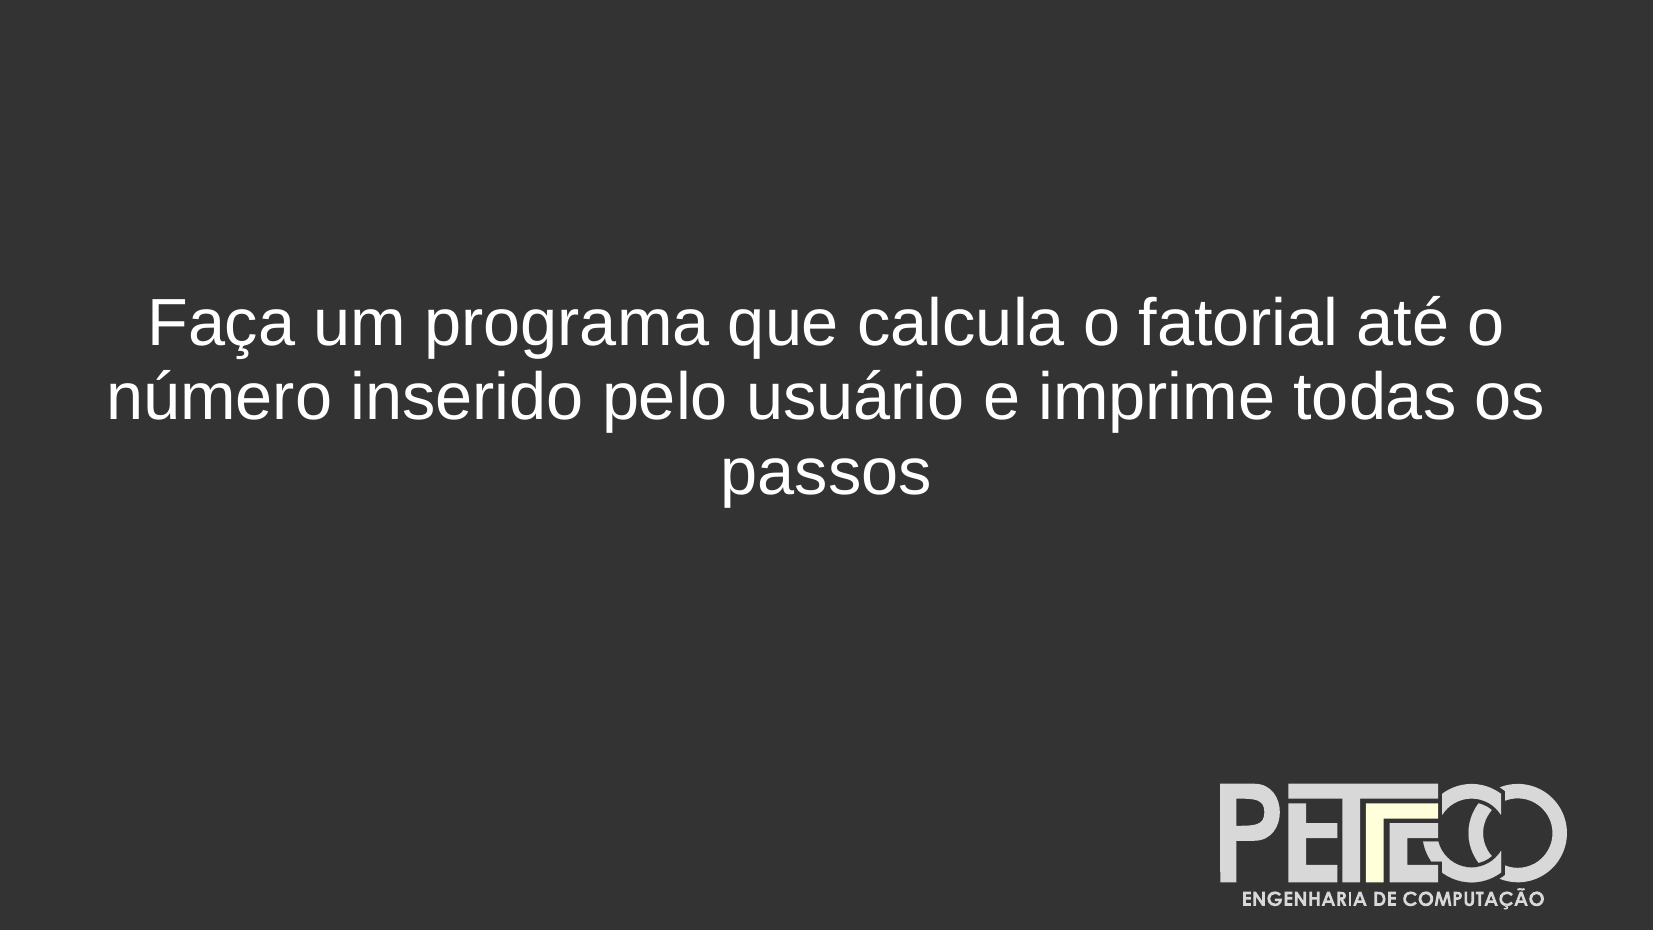

# Faça um programa que calcula o fatorial até o número inserido pelo usuário e imprime todas os passos